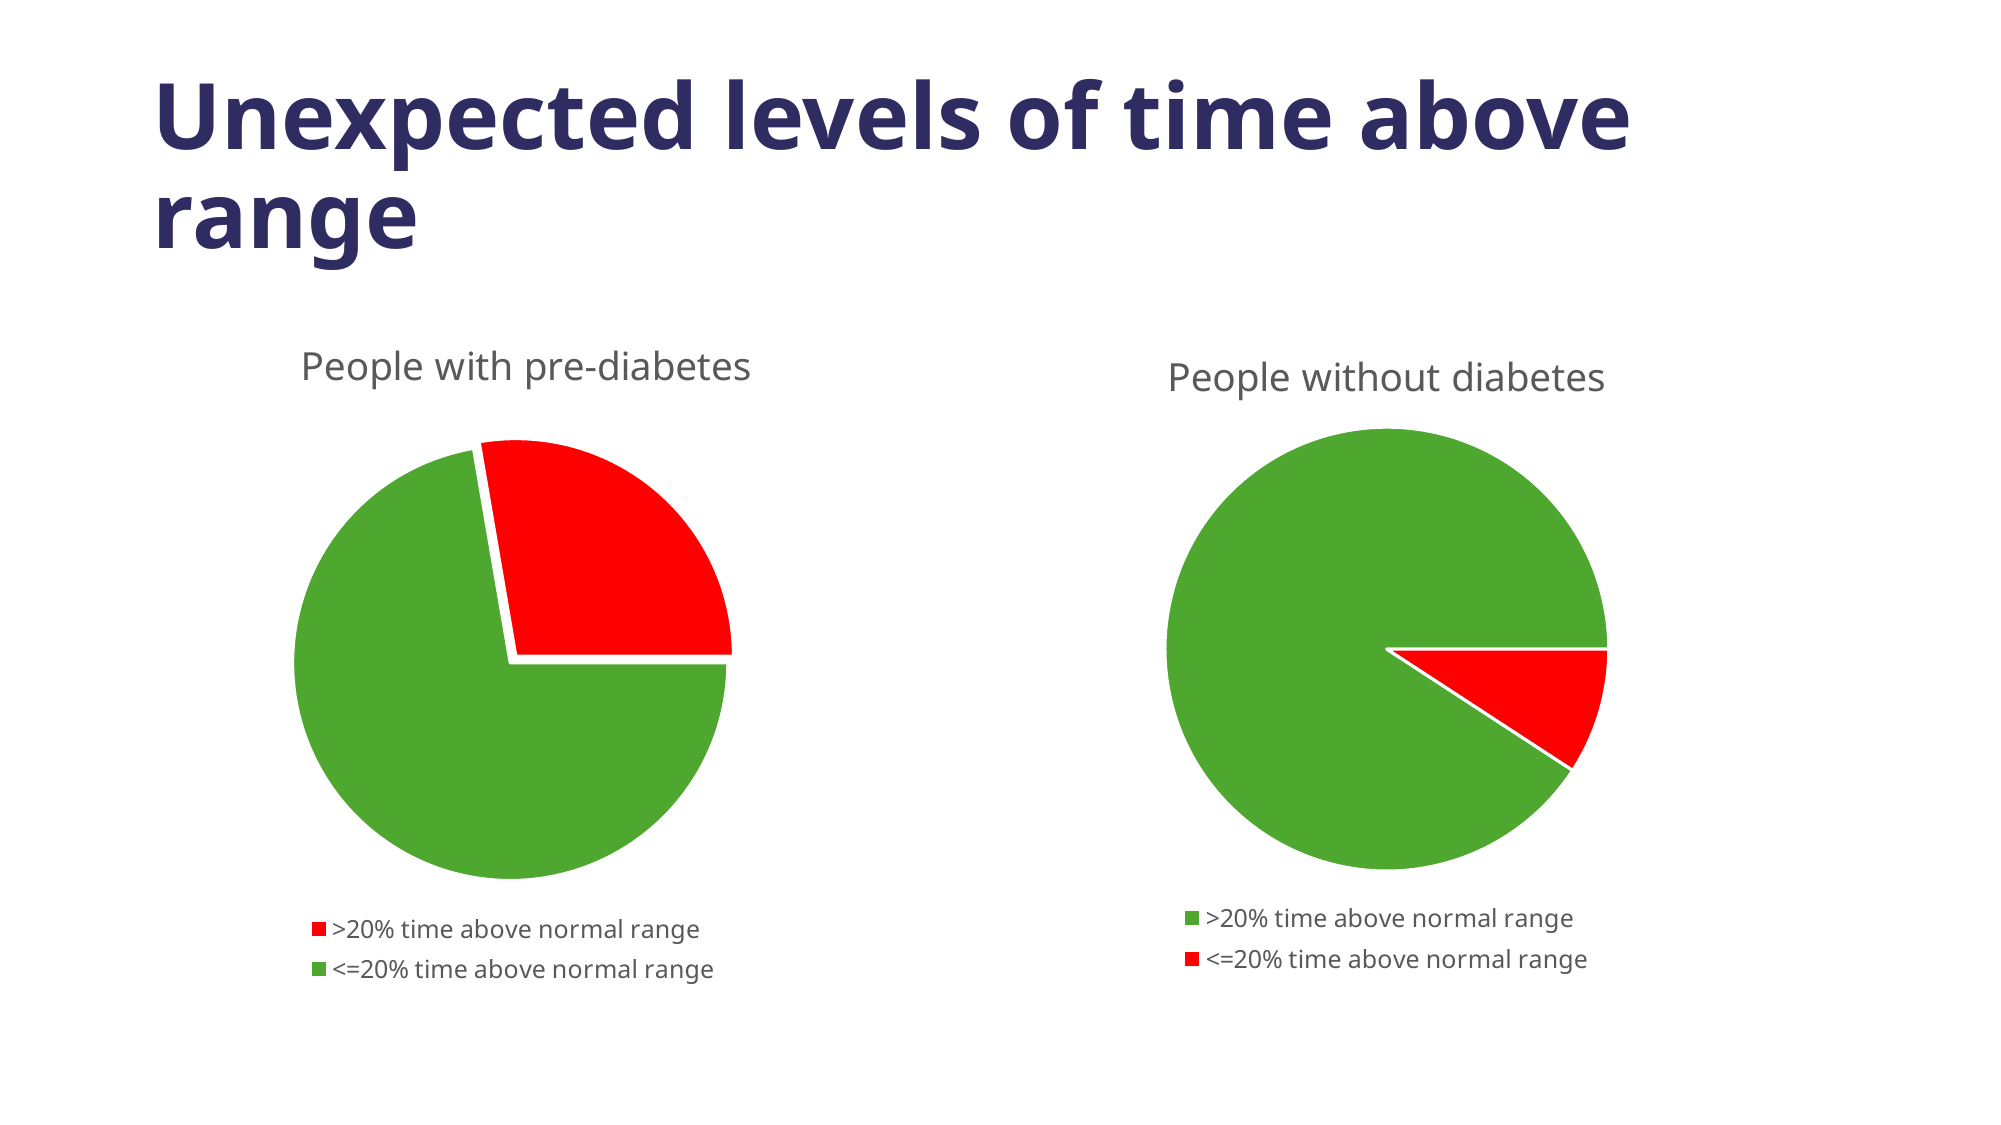

# Unexpected levels of time above range
### Chart: People without diabetes
| Category | People without diabetes |
|---|---|
| >20% time above normal range | 90.8 |
| <=20% time above normal range | 9.2 |
### Chart: People with pre-diabetes
| Category | People with pre-diabetes |
|---|---|
| >20% time above normal range | 27.7 |
| <=20% time above normal range | 72.3 |